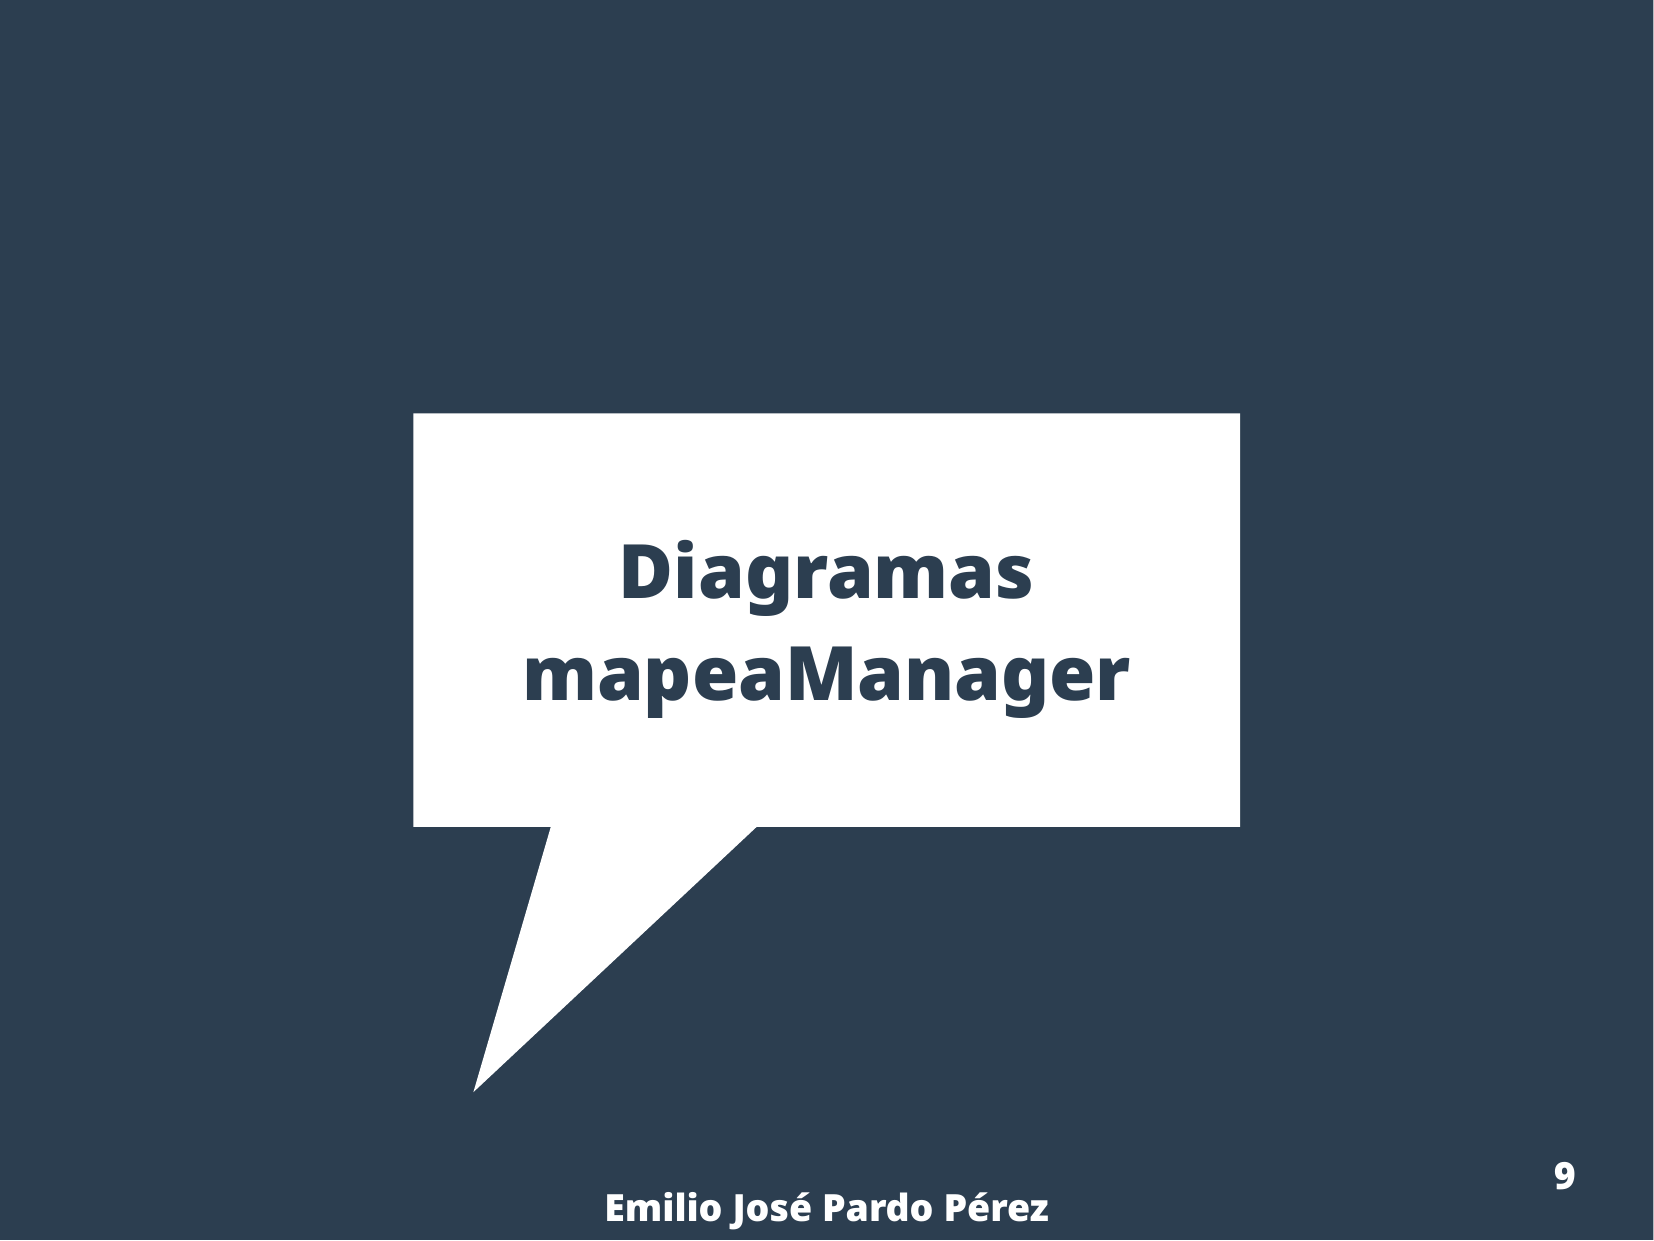

# Diagramas mapeaManager
9
Emilio José Pardo Pérez